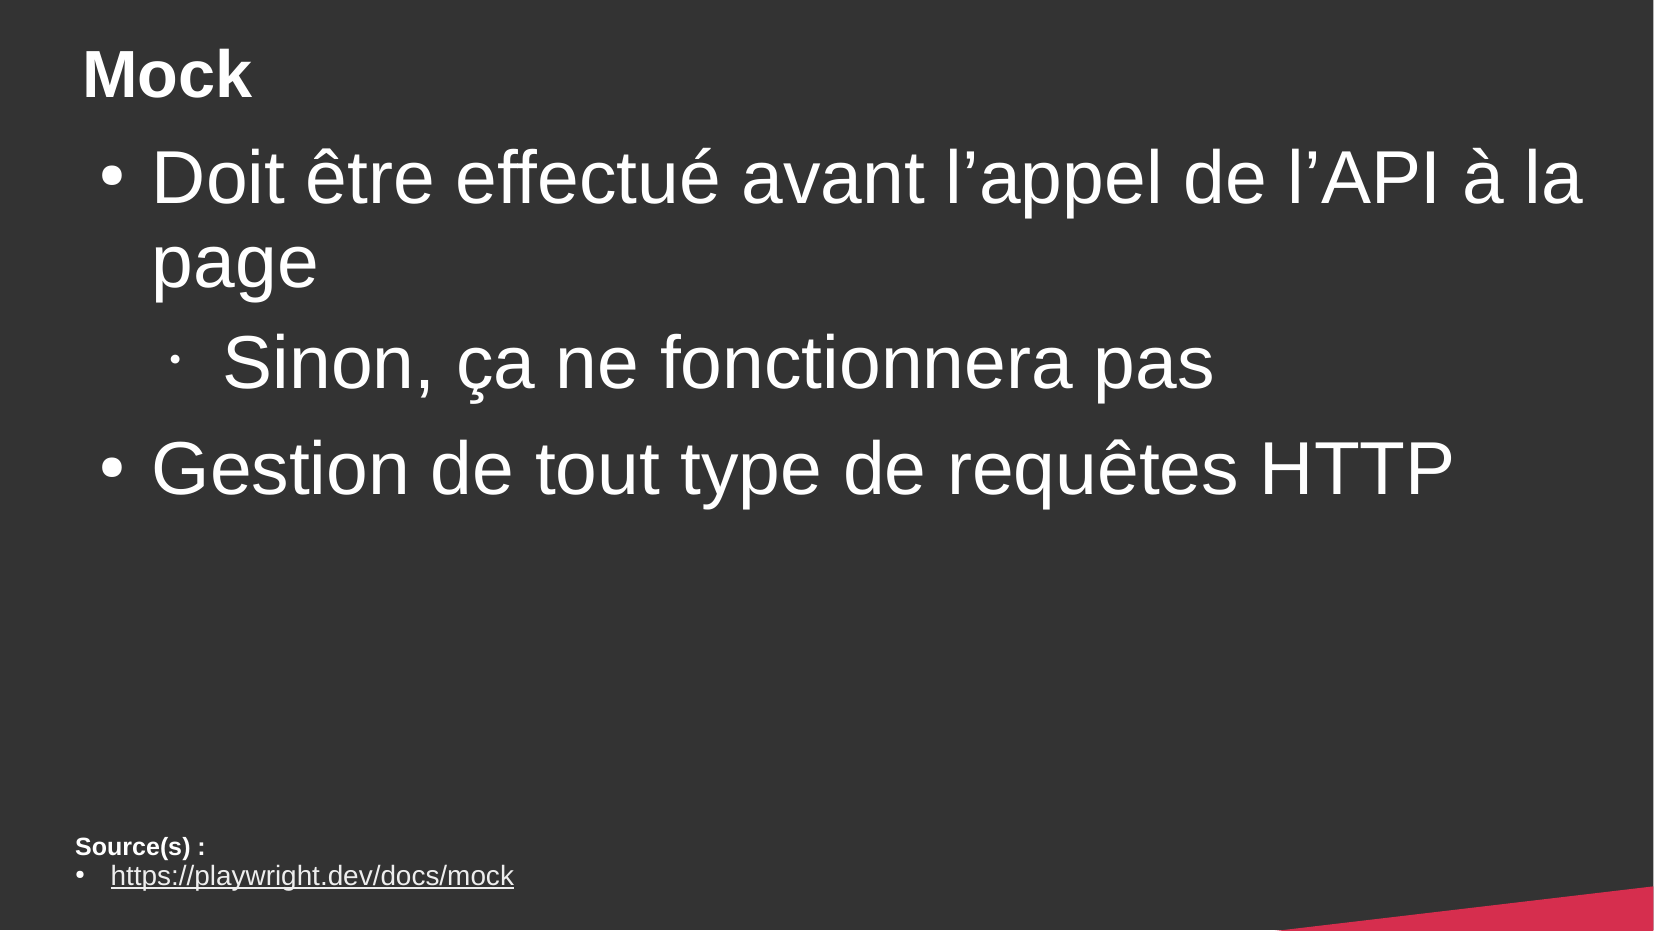

# Mock
Doit être effectué avant l’appel de l’API à la page
Sinon, ça ne fonctionnera pas
Gestion de tout type de requêtes HTTP
Source(s) :
https://playwright.dev/docs/mock